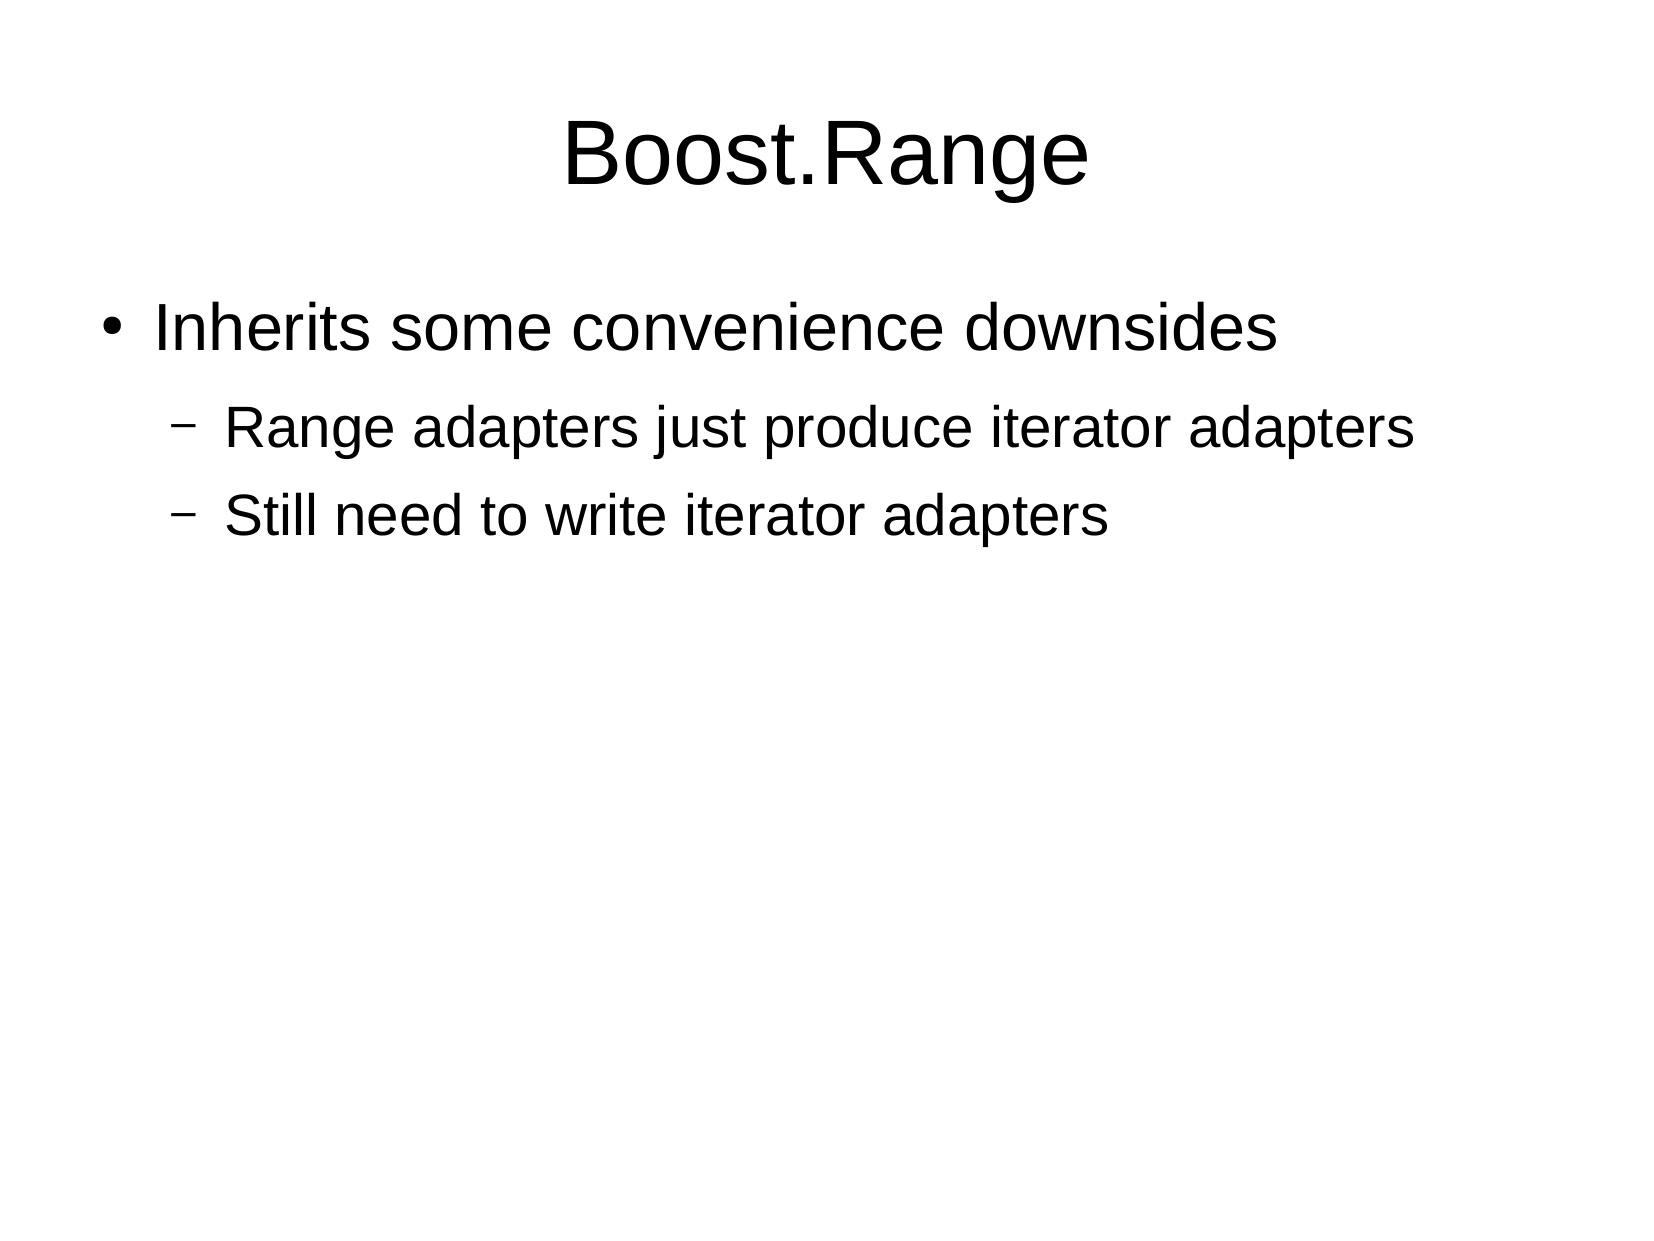

# Boost.Range
Inherits some convenience downsides
Range adapters just produce iterator adapters
Still need to write iterator adapters